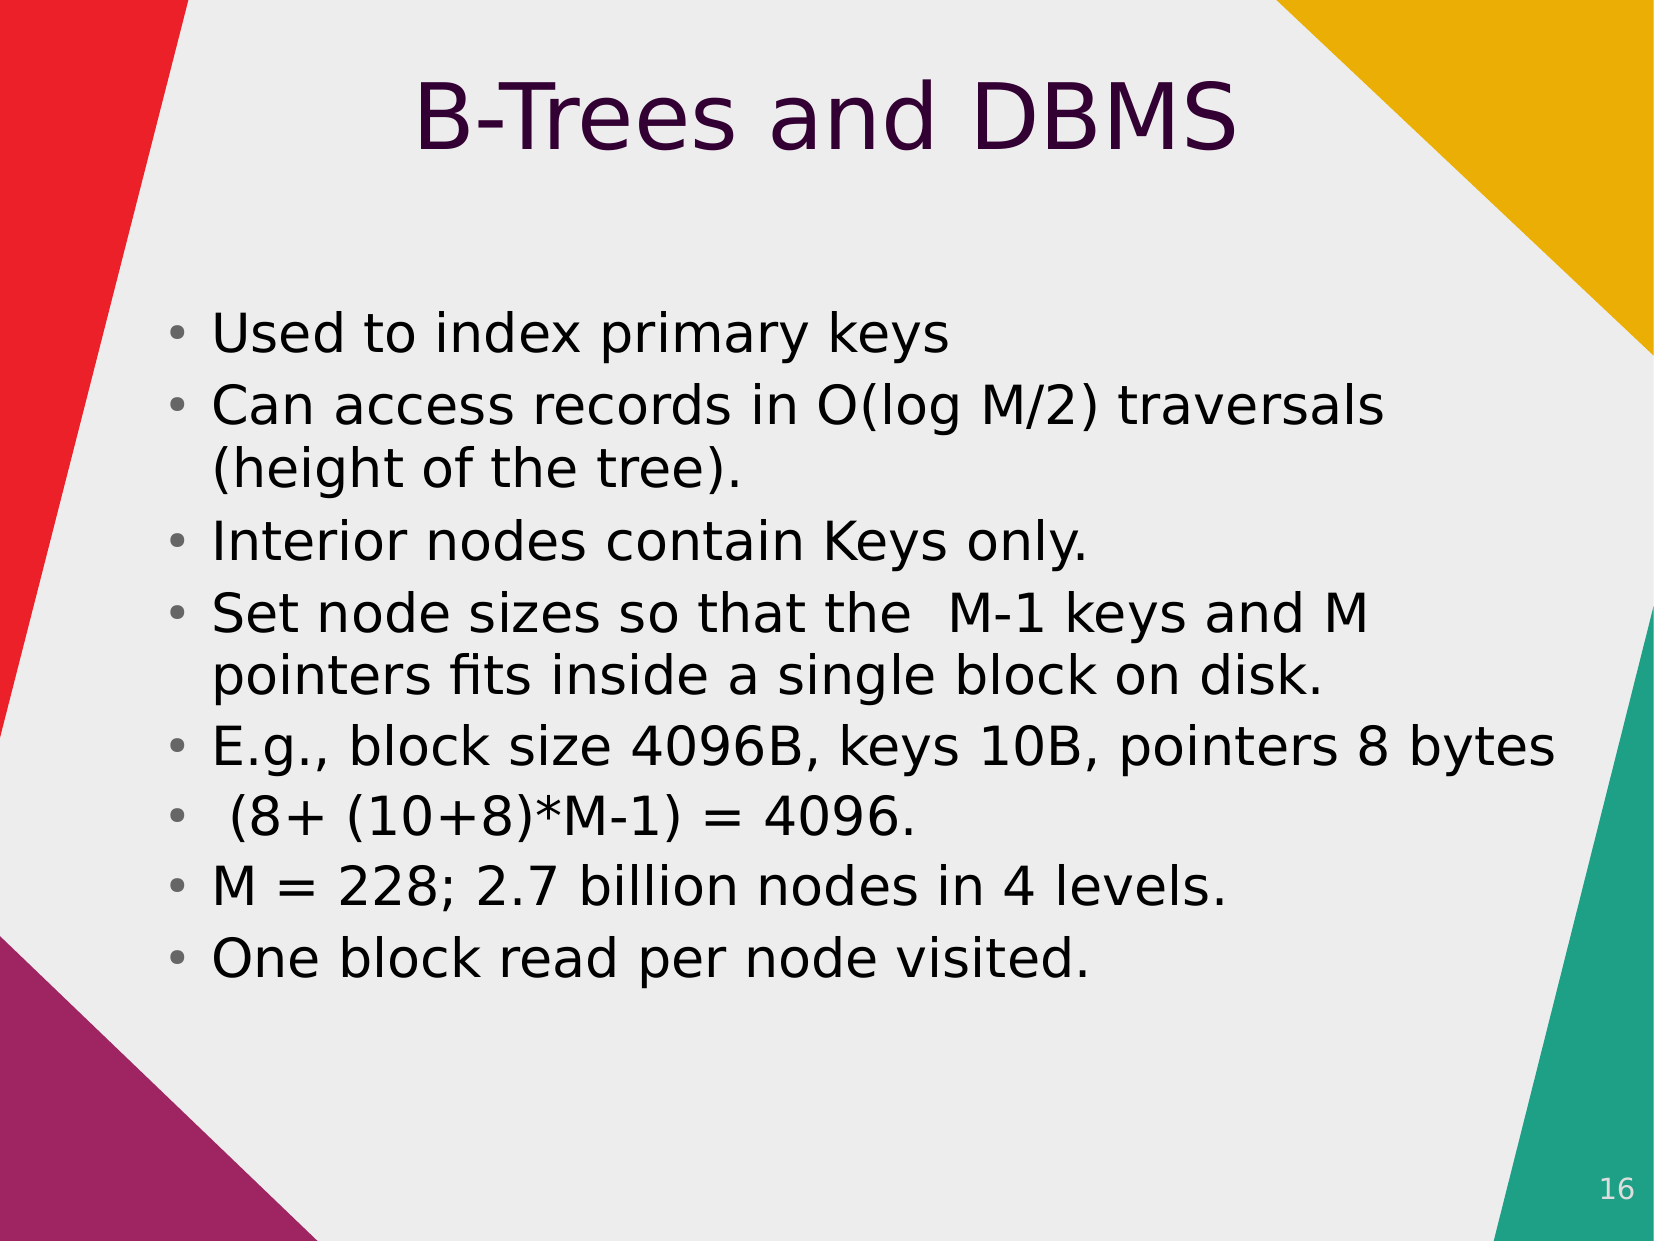

# B-Trees and DBMS
Used to index primary keys
Can access records in O(log M/2) traversals (height of the tree).
Interior nodes contain Keys only.
Set node sizes so that the M-1 keys and M pointers fits inside a single block on disk.
E.g., block size 4096B, keys 10B, pointers 8 bytes
 (8+ (10+8)*M-1) = 4096.
M = 228; 2.7 billion nodes in 4 levels.
One block read per node visited.
16